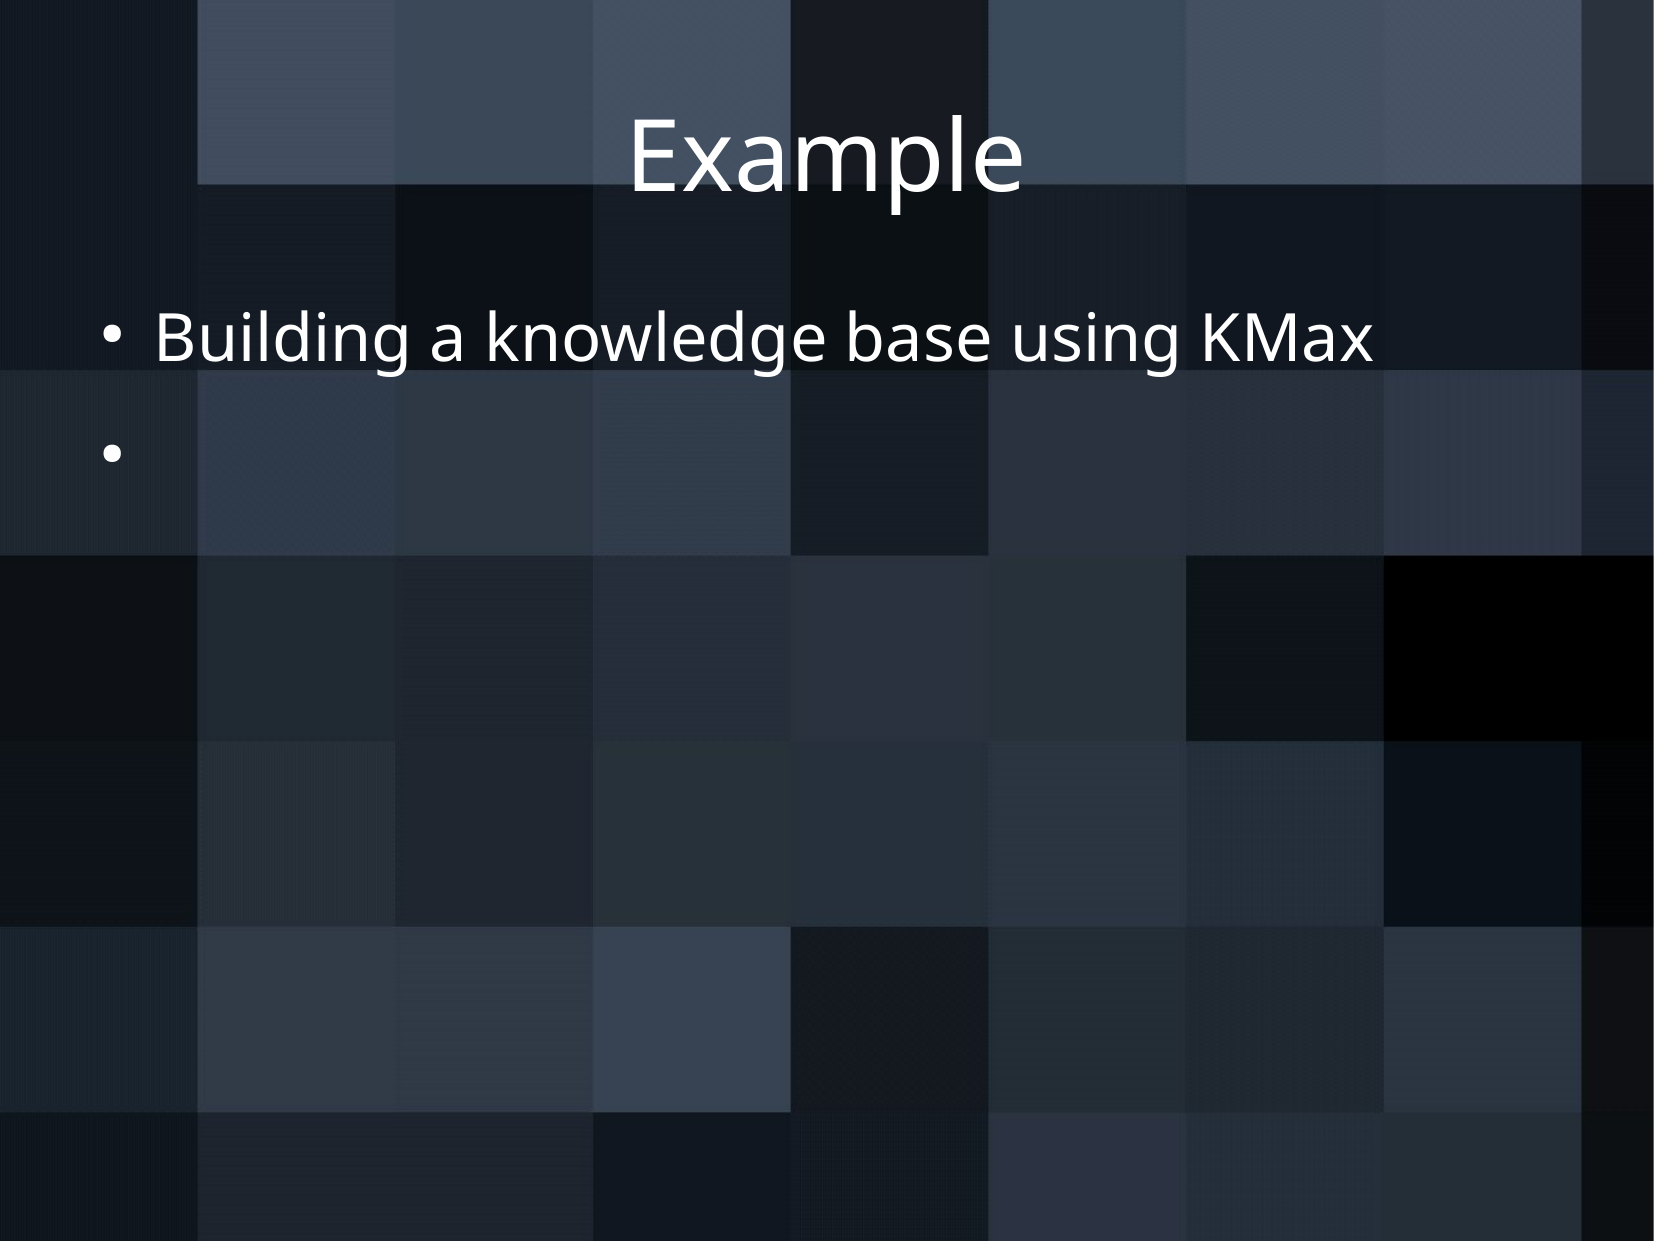

# Example
Building a knowledge base using KMax